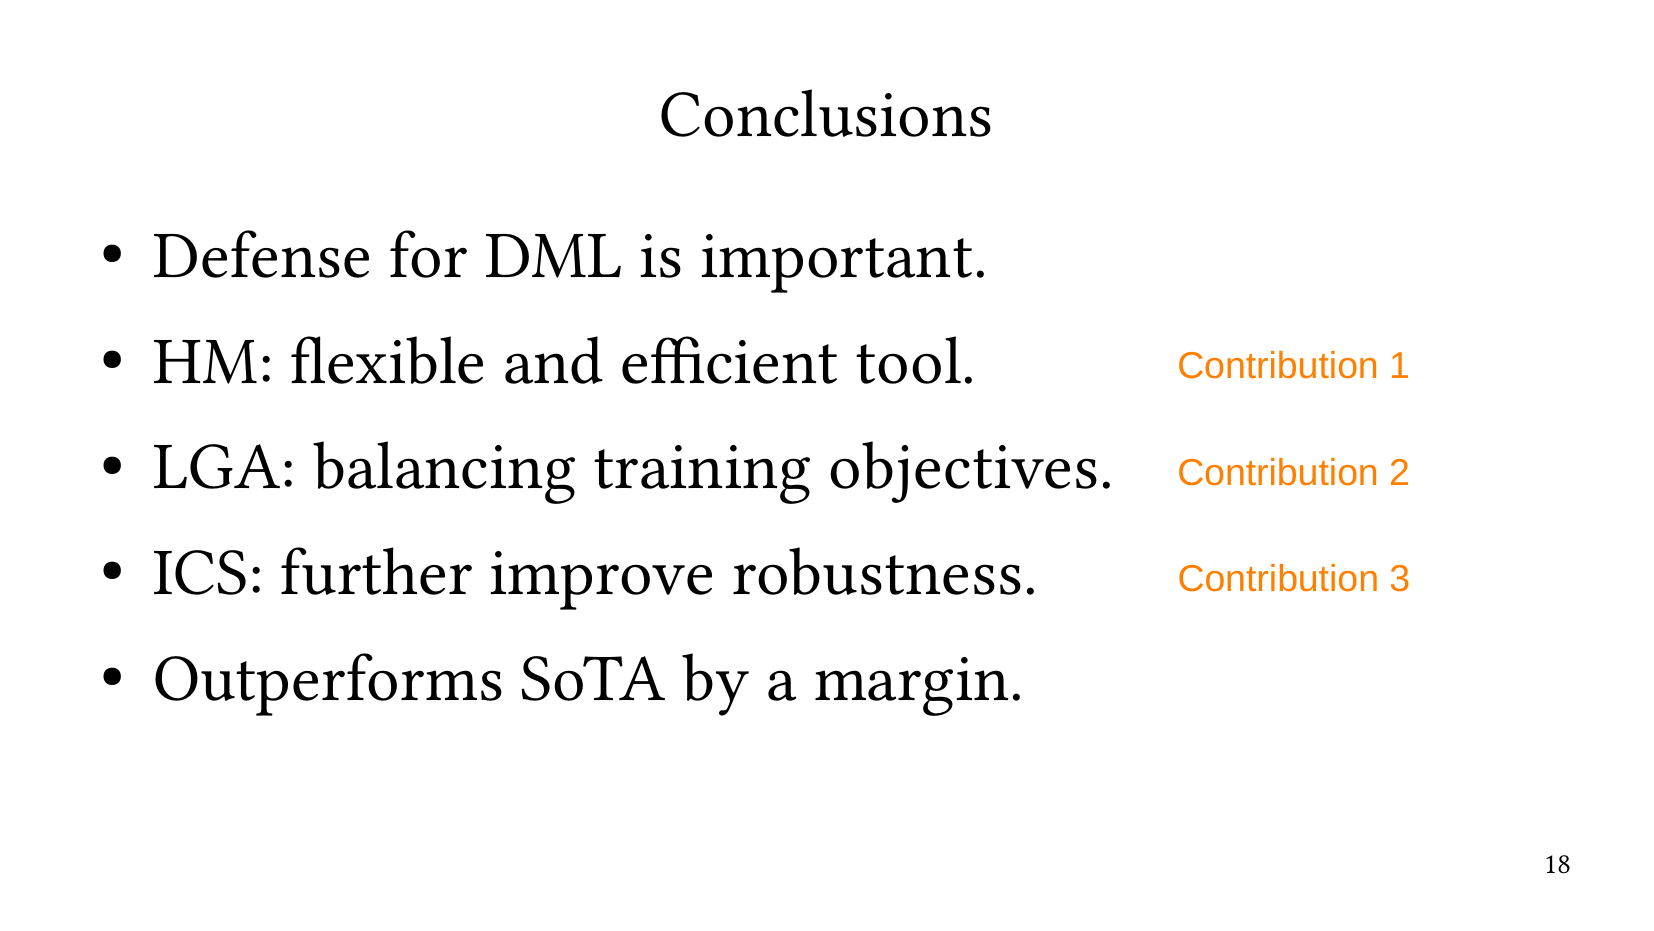

# Conclusions
Defense for DML is important.
HM: flexible and efficient tool.
LGA: balancing training objectives.
ICS: further improve robustness.
Outperforms SoTA by a margin.
Contribution 1
Contribution 2
Contribution 3
18